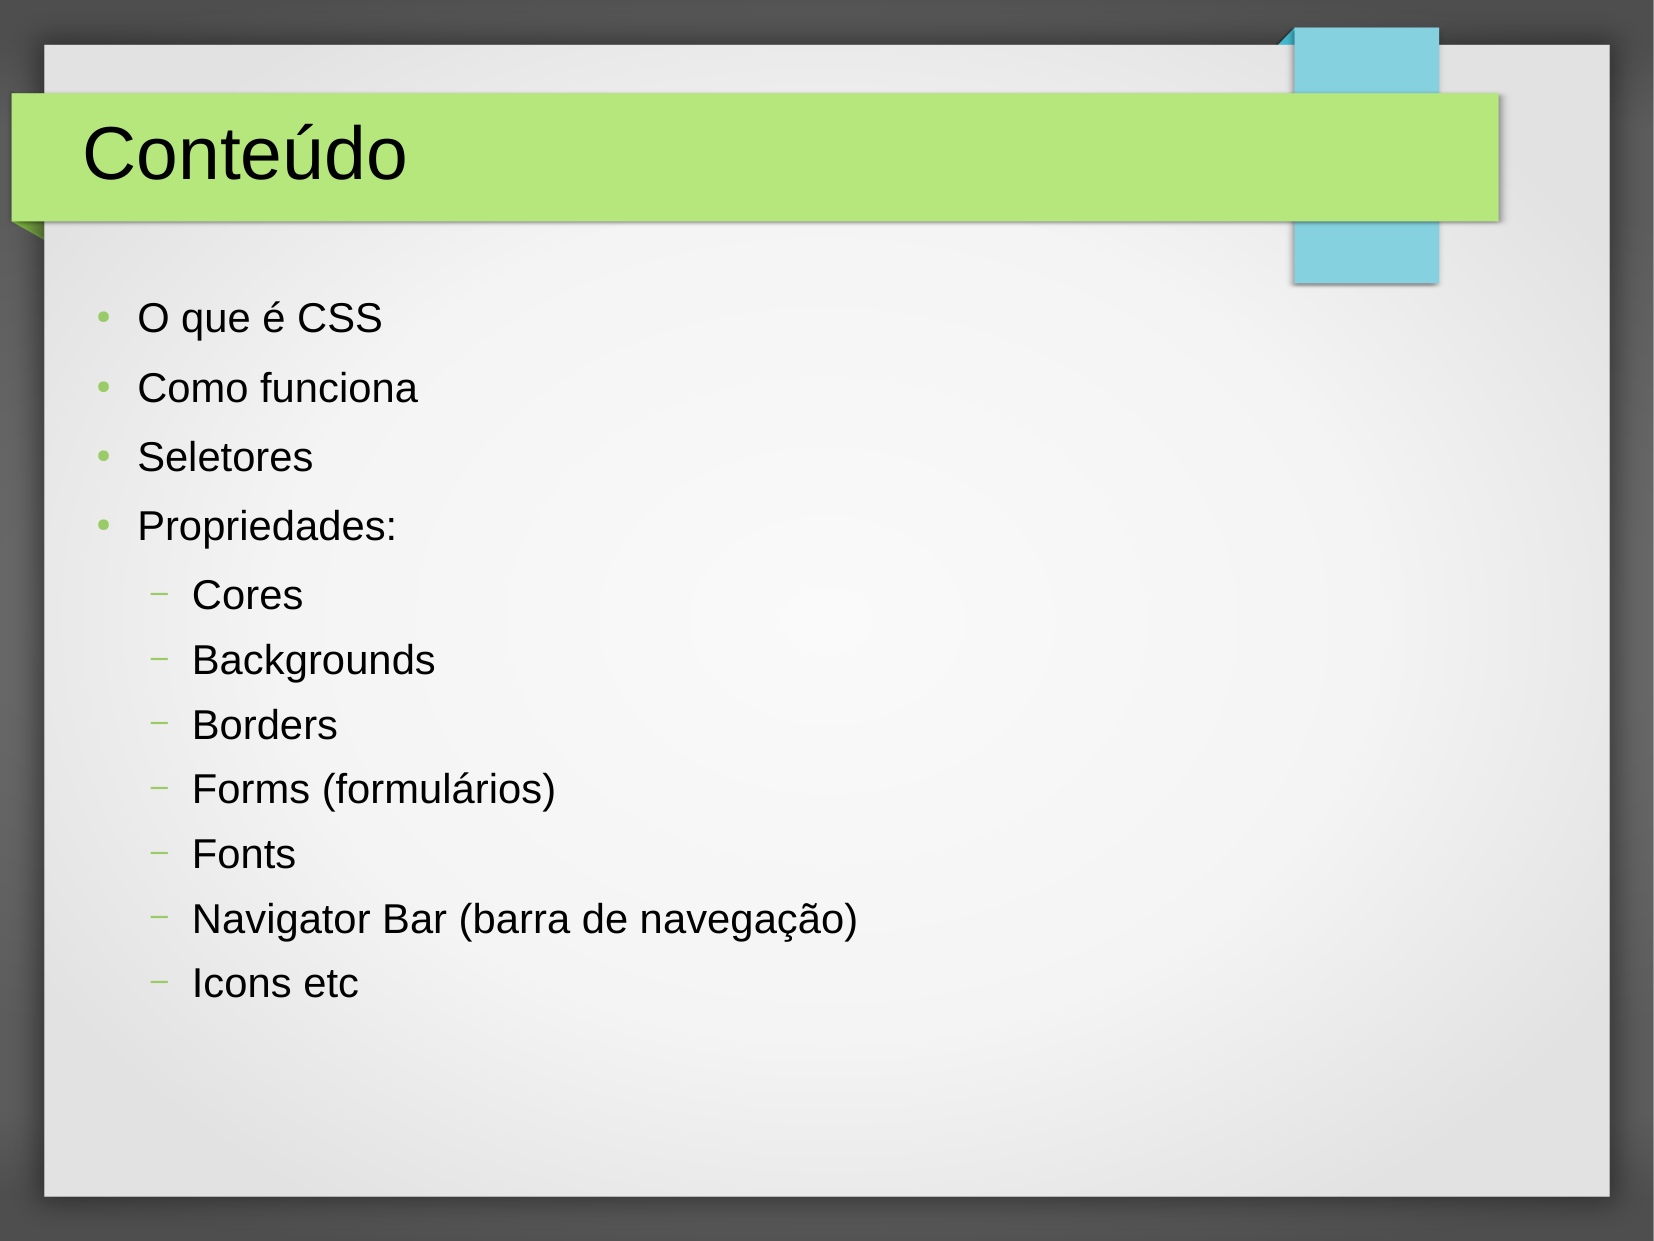

# Conteúdo
O que é CSS
Como funciona
Seletores
Propriedades:
Cores
Backgrounds
Borders
Forms (formulários)
Fonts
Navigator Bar (barra de navegação)
Icons etc